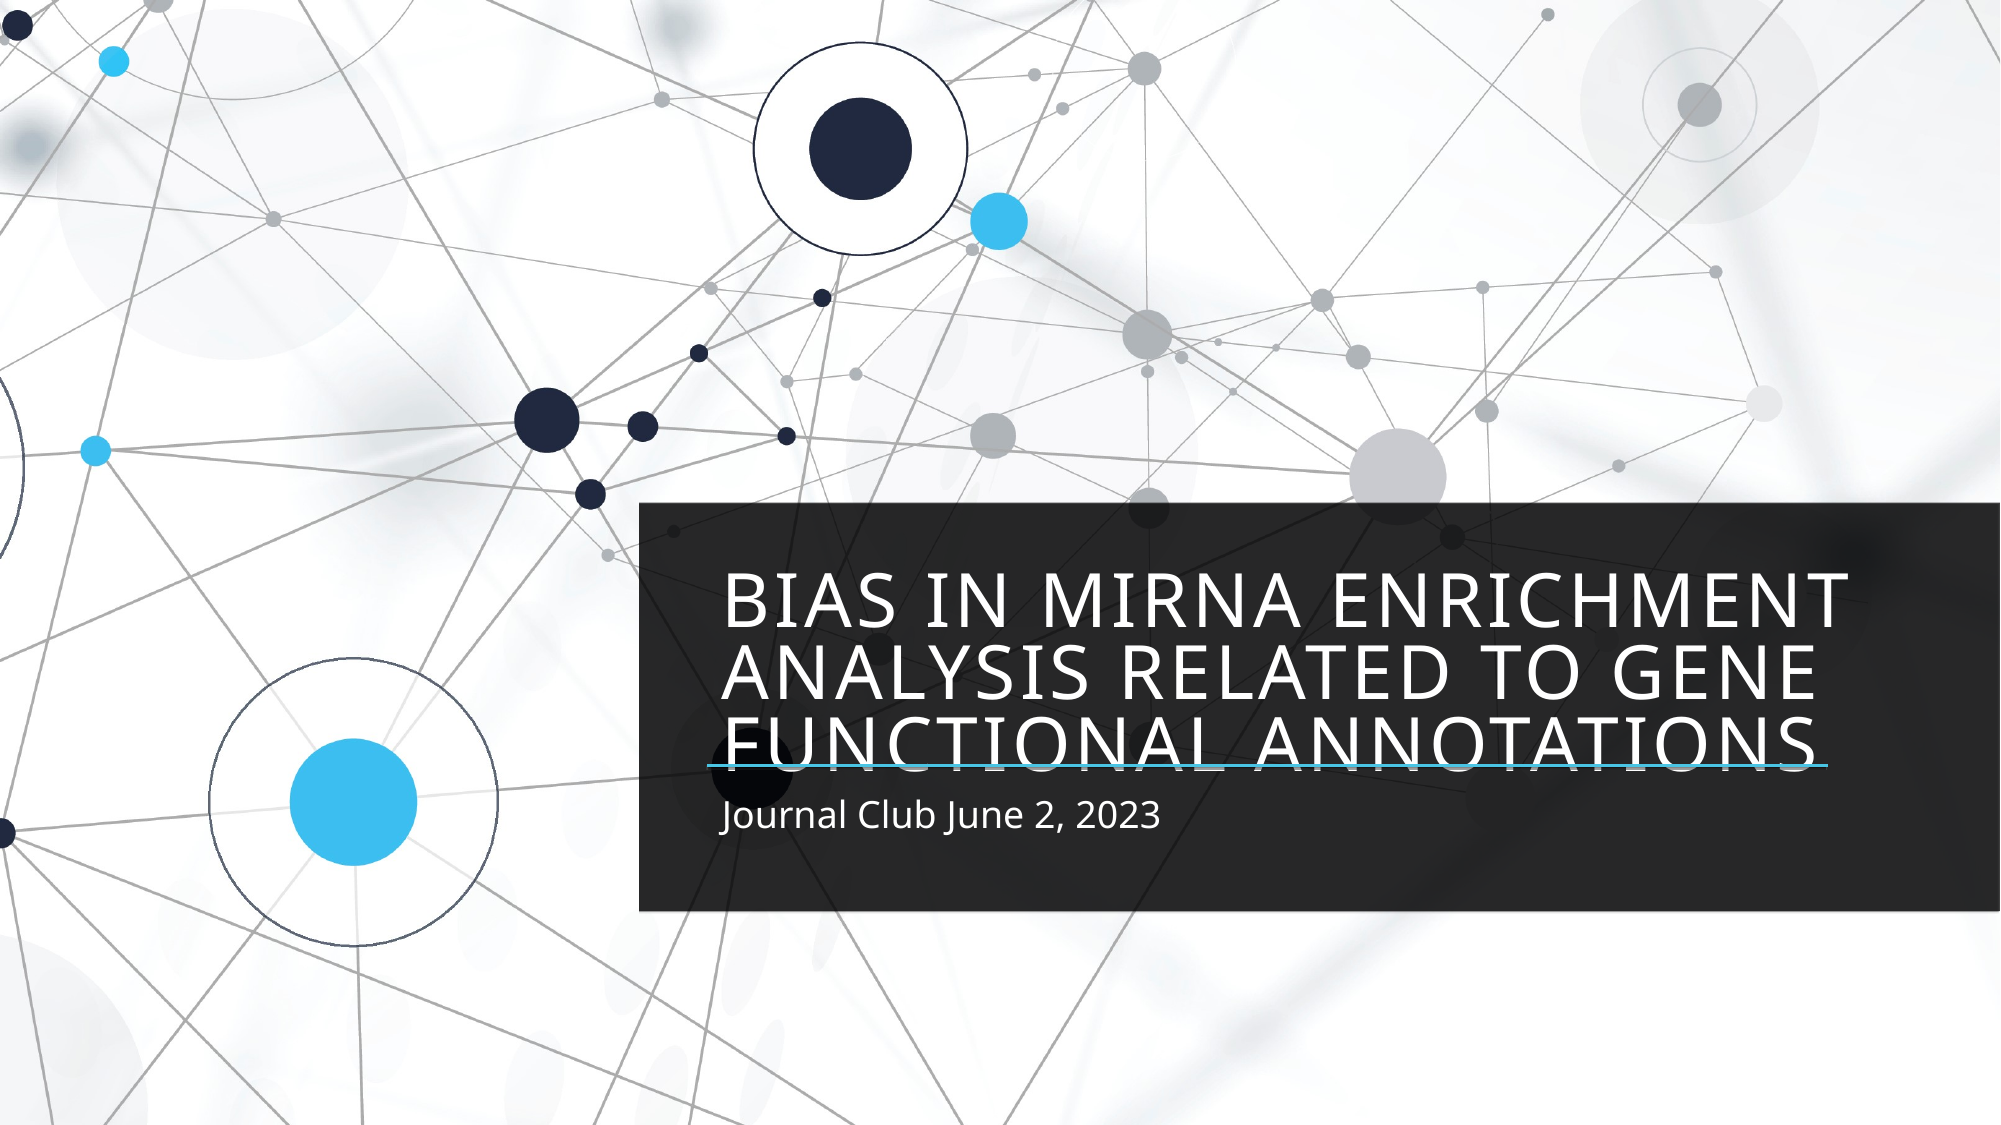

# Bias in miRNA enrichment analysis related to gene functional annotations
Journal Club June 2, 2023